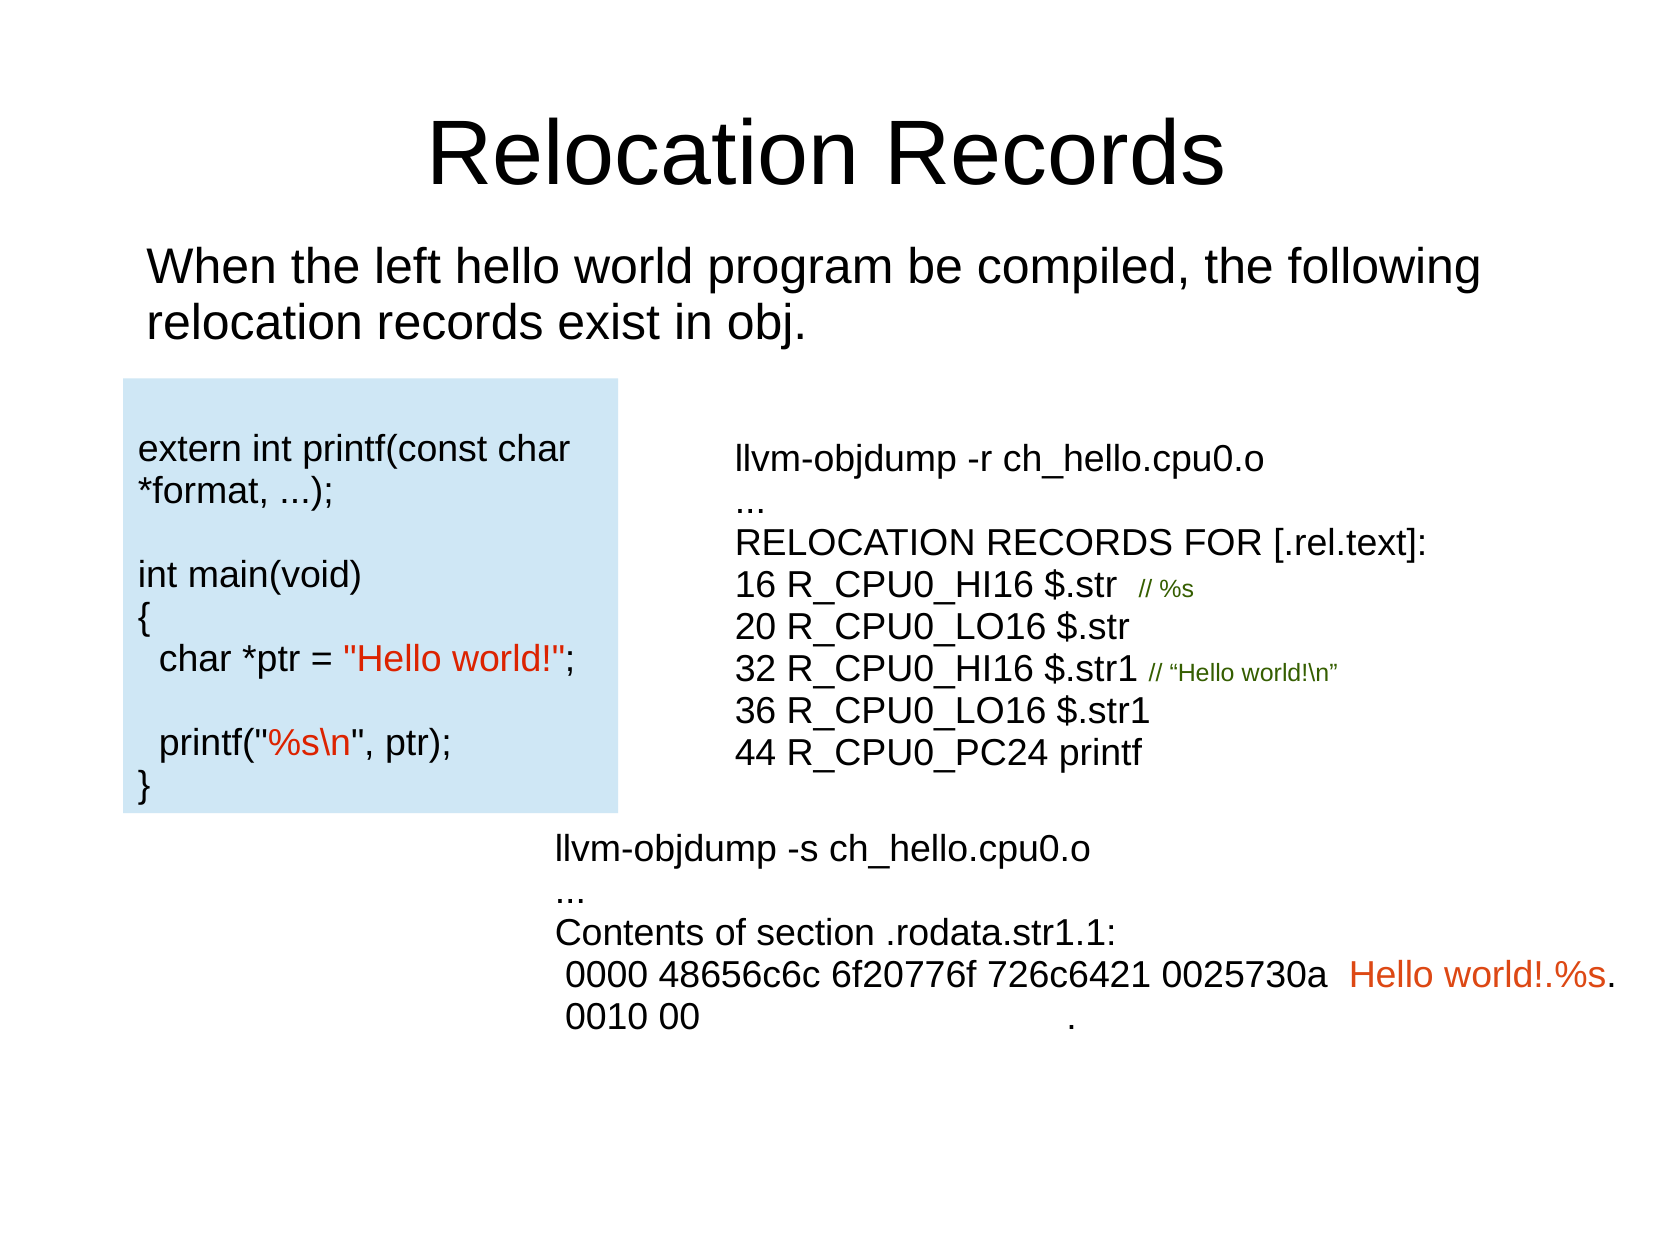

# Relocation Records
When the left hello world program be compiled, the following relocation records exist in obj.
extern int printf(const char *format, ...);
int main(void)
{
 char *ptr = "Hello world!";
 printf("%s\n", ptr);
}
llvm-objdump -r ch_hello.cpu0.o
...
RELOCATION RECORDS FOR [.rel.text]:
16 R_CPU0_HI16 $.str // %s
20 R_CPU0_LO16 $.str
32 R_CPU0_HI16 $.str1 // “Hello world!\n”
36 R_CPU0_LO16 $.str1
44 R_CPU0_PC24 printf
llvm-objdump -s ch_hello.cpu0.o
...
Contents of section .rodata.str1.1:
 0000 48656c6c 6f20776f 726c6421 0025730a Hello world!.%s.
 0010 00 .